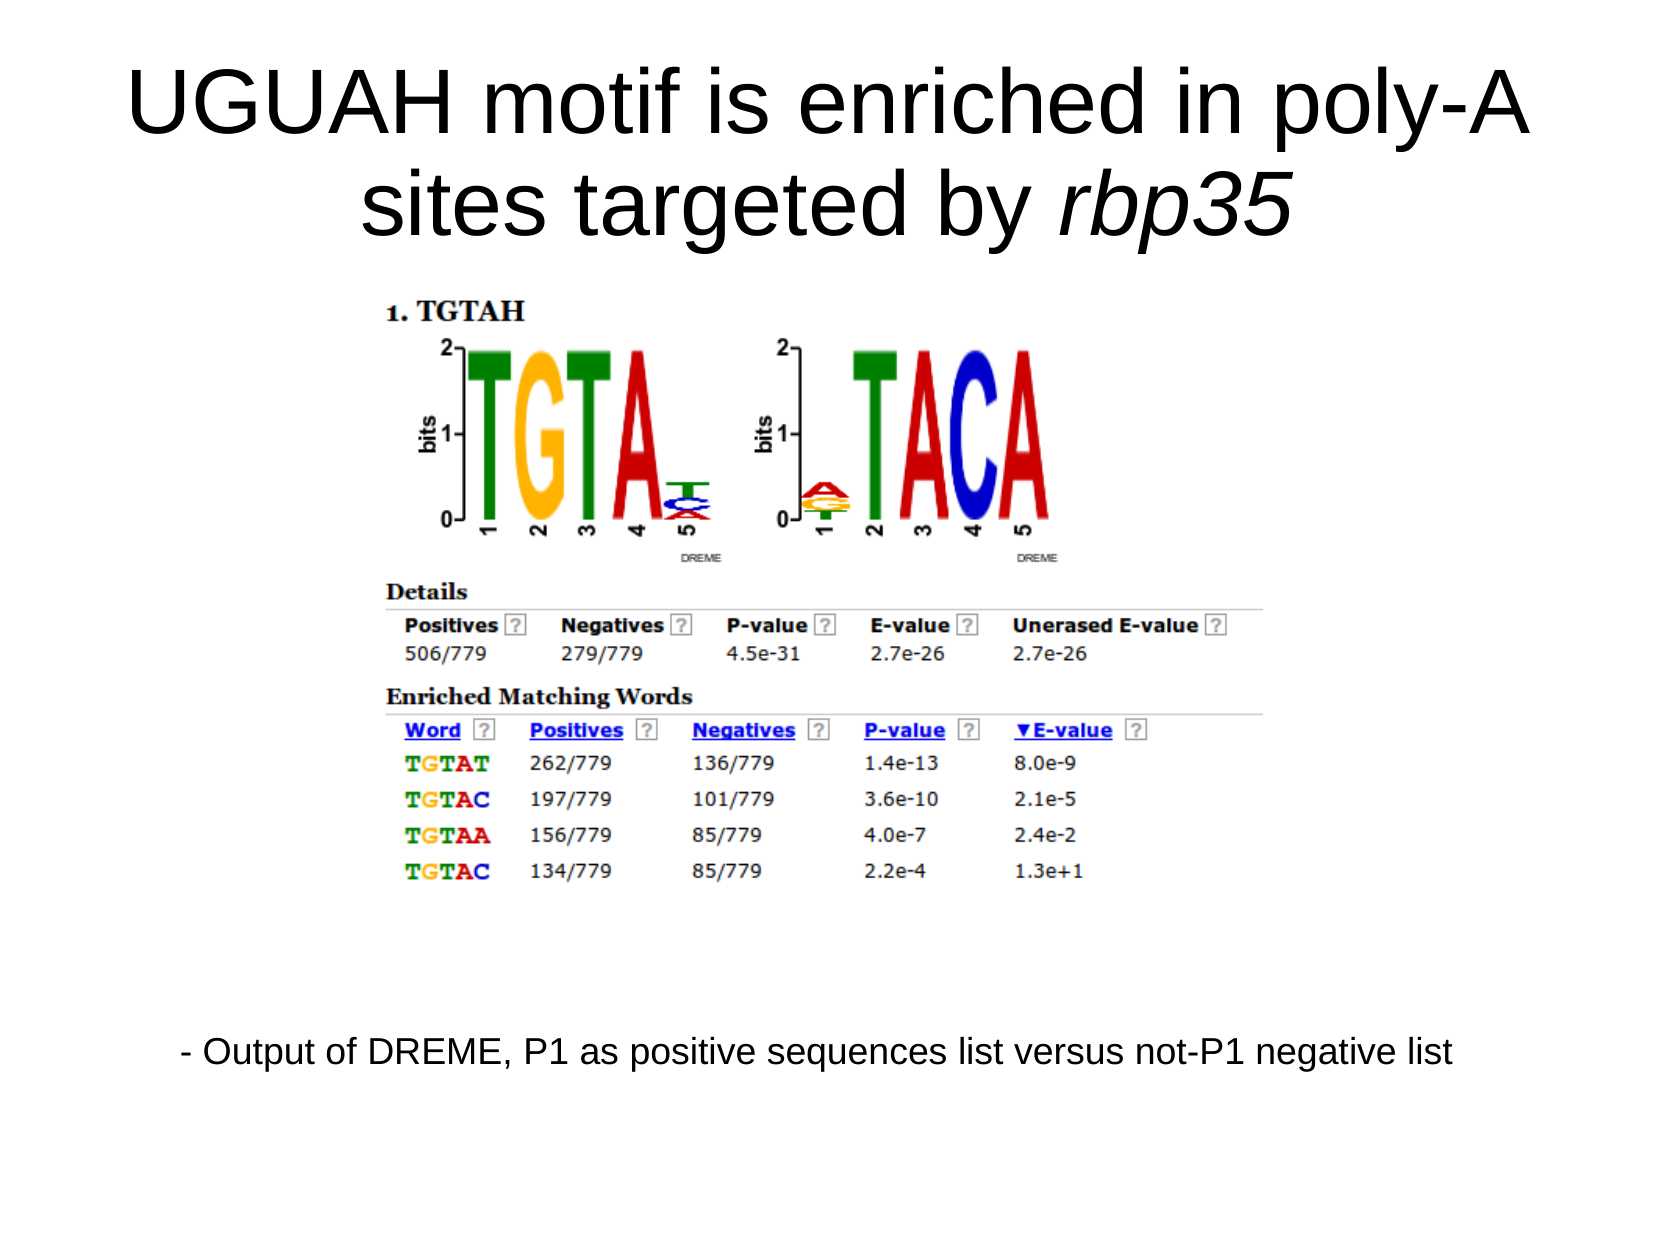

# UGUAH motif is enriched in poly-A sites targeted by rbp35
- Output of DREME, P1 as positive sequences list versus not-P1 negative list